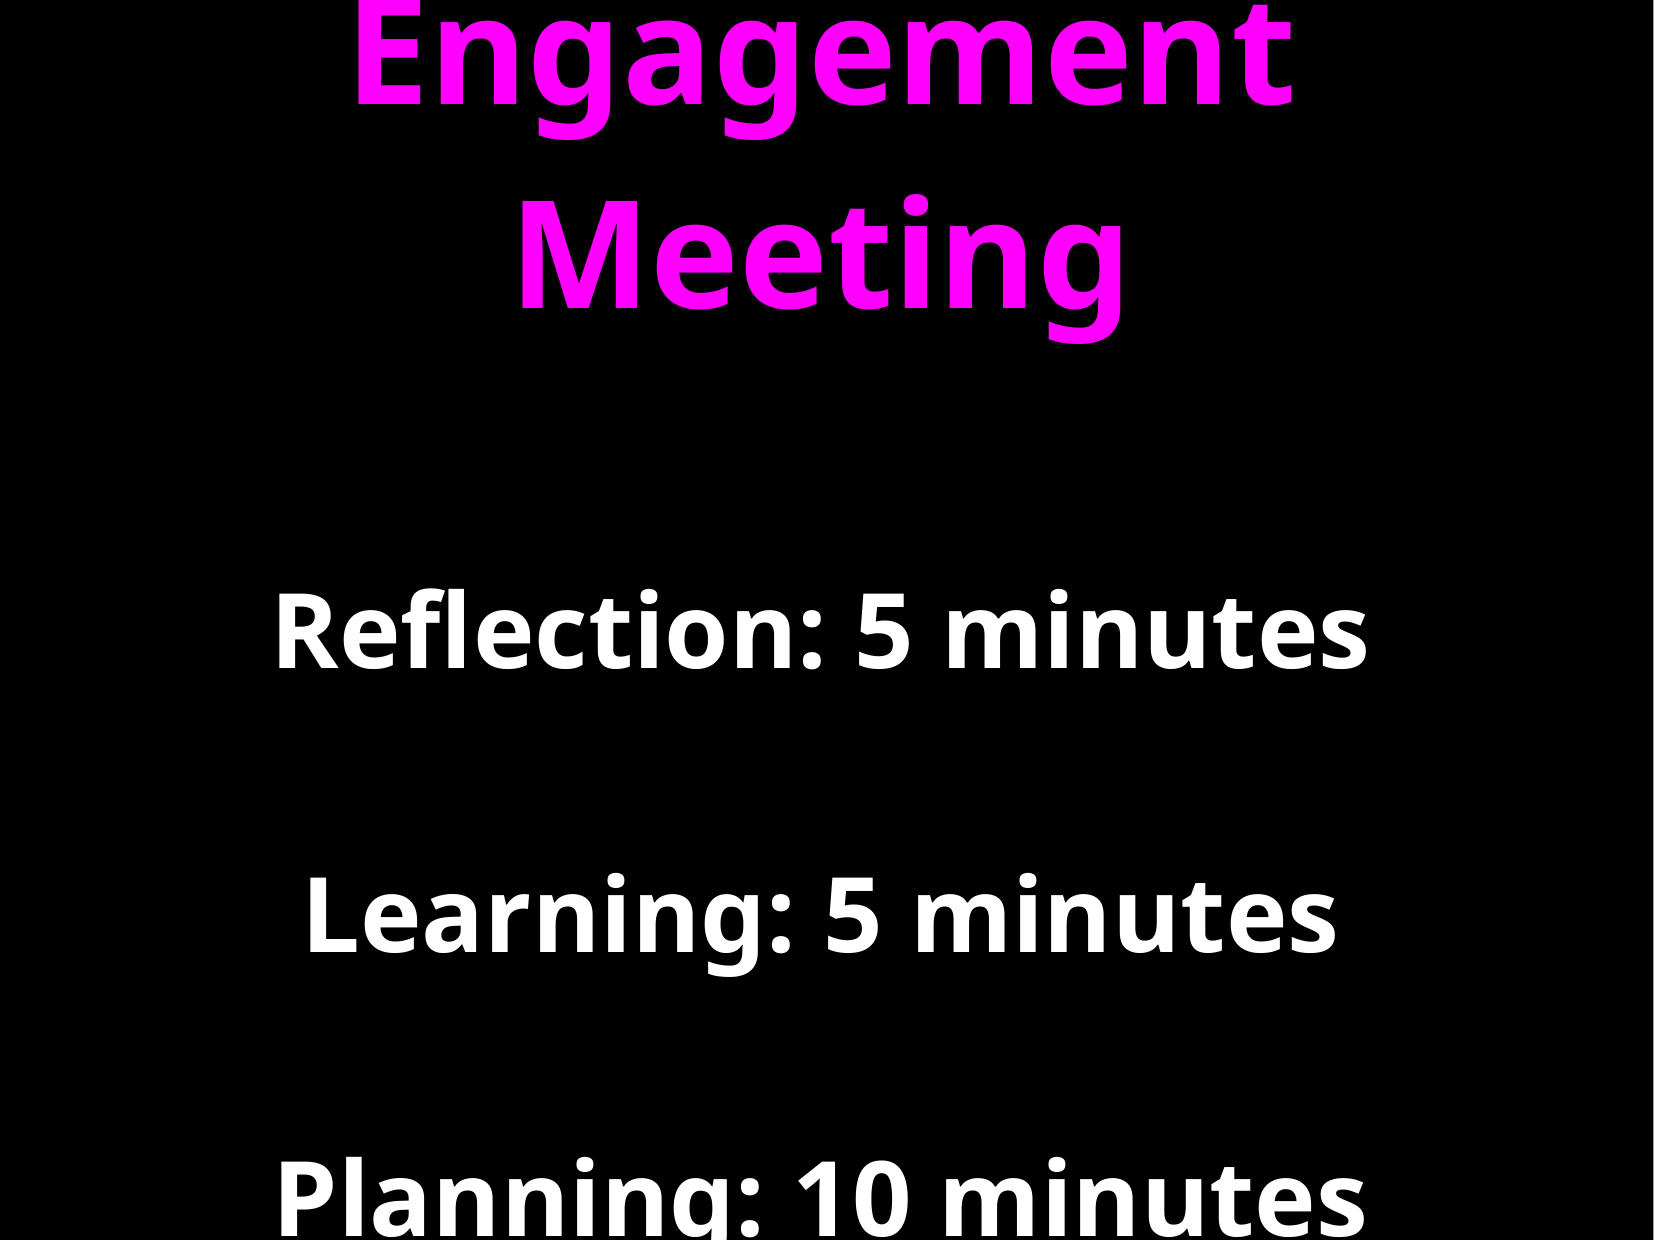

# Engagement Meeting Reflection: 5 minutes Learning: 5 minutes Planning: 10 minutes